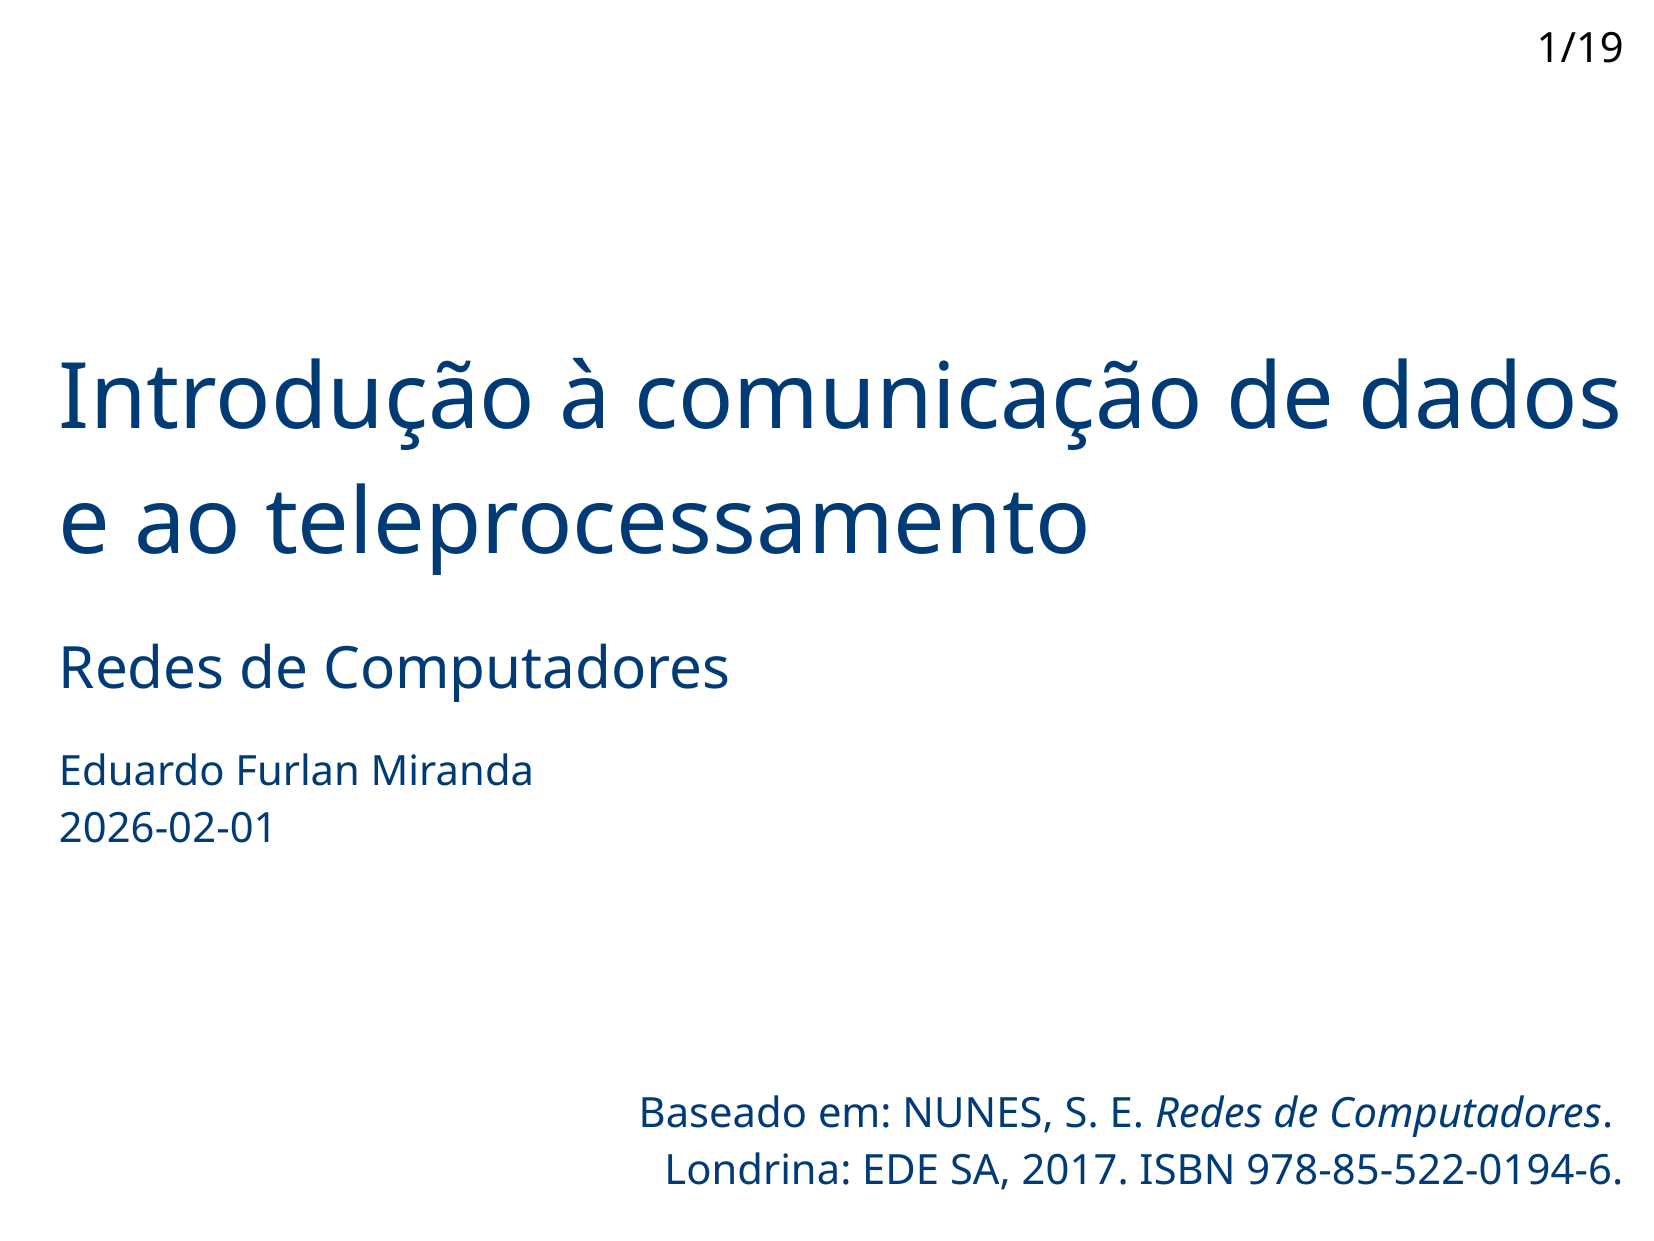

1
# Introdução à comunicação de dados e ao teleprocessamento
Redes de Computadores
Eduardo Furlan Miranda
2026-02-01
Baseado em: NUNES, S. E. Redes de Computadores.
Londrina: EDE SA, 2017. ISBN 978-85-522-0194-6.